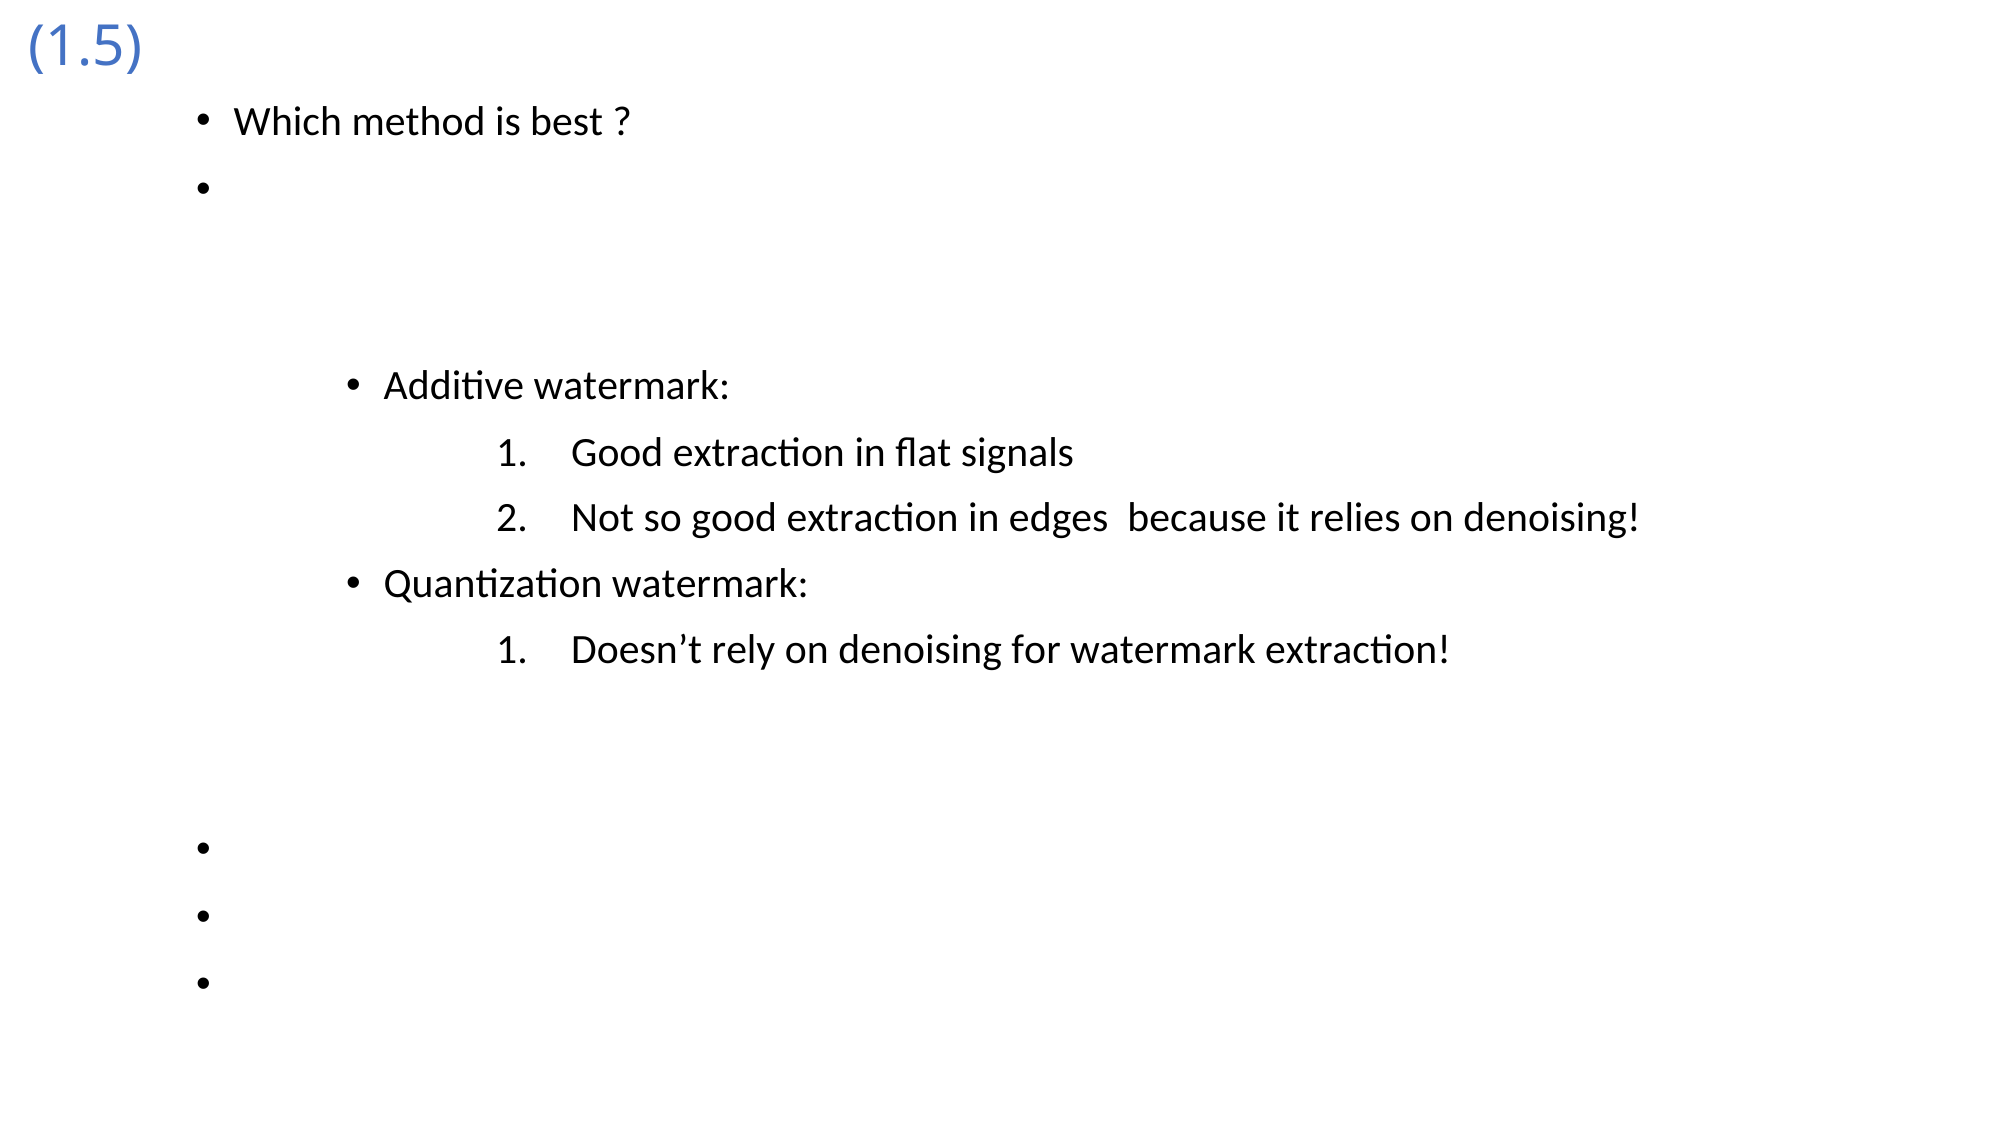

# (1.5)
Which method is best ?
Additive watermark:
Good extraction in flat signals
Not so good extraction in edges because it relies on denoising!
Quantization watermark:
Doesn’t rely on denoising for watermark extraction!